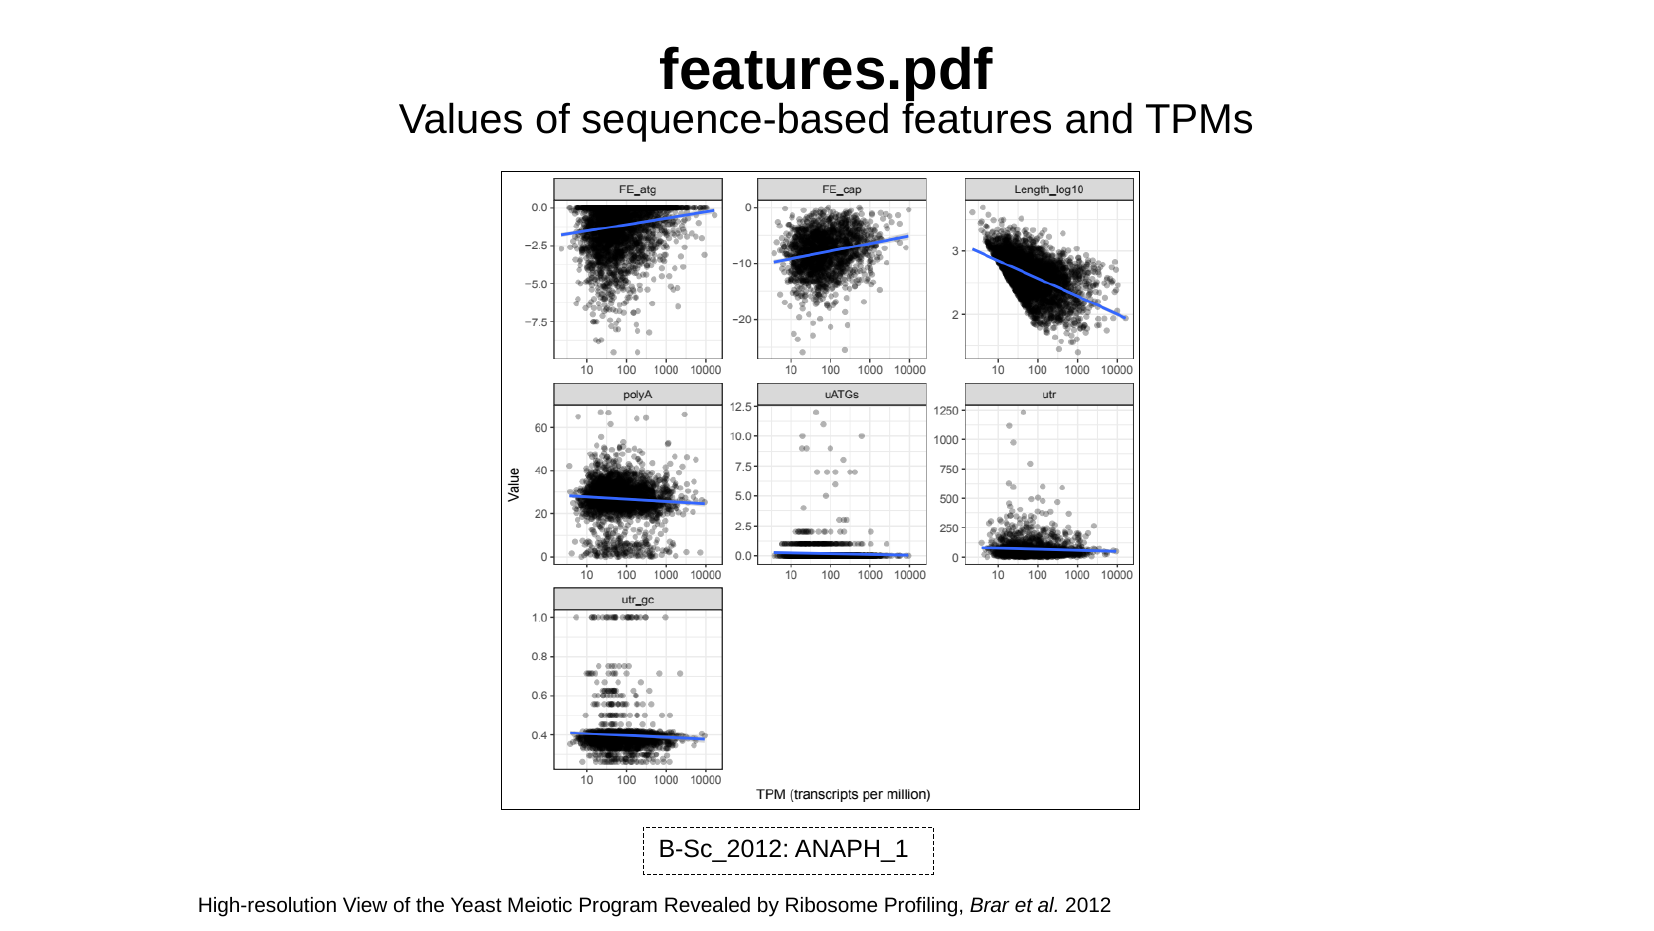

# features.pdf
Values of sequence-based features and TPMs
B-Sc_2012: ANAPH_1
8
High-resolution View of the Yeast Meiotic Program Revealed by Ribosome Profiling, Brar et al. 2012